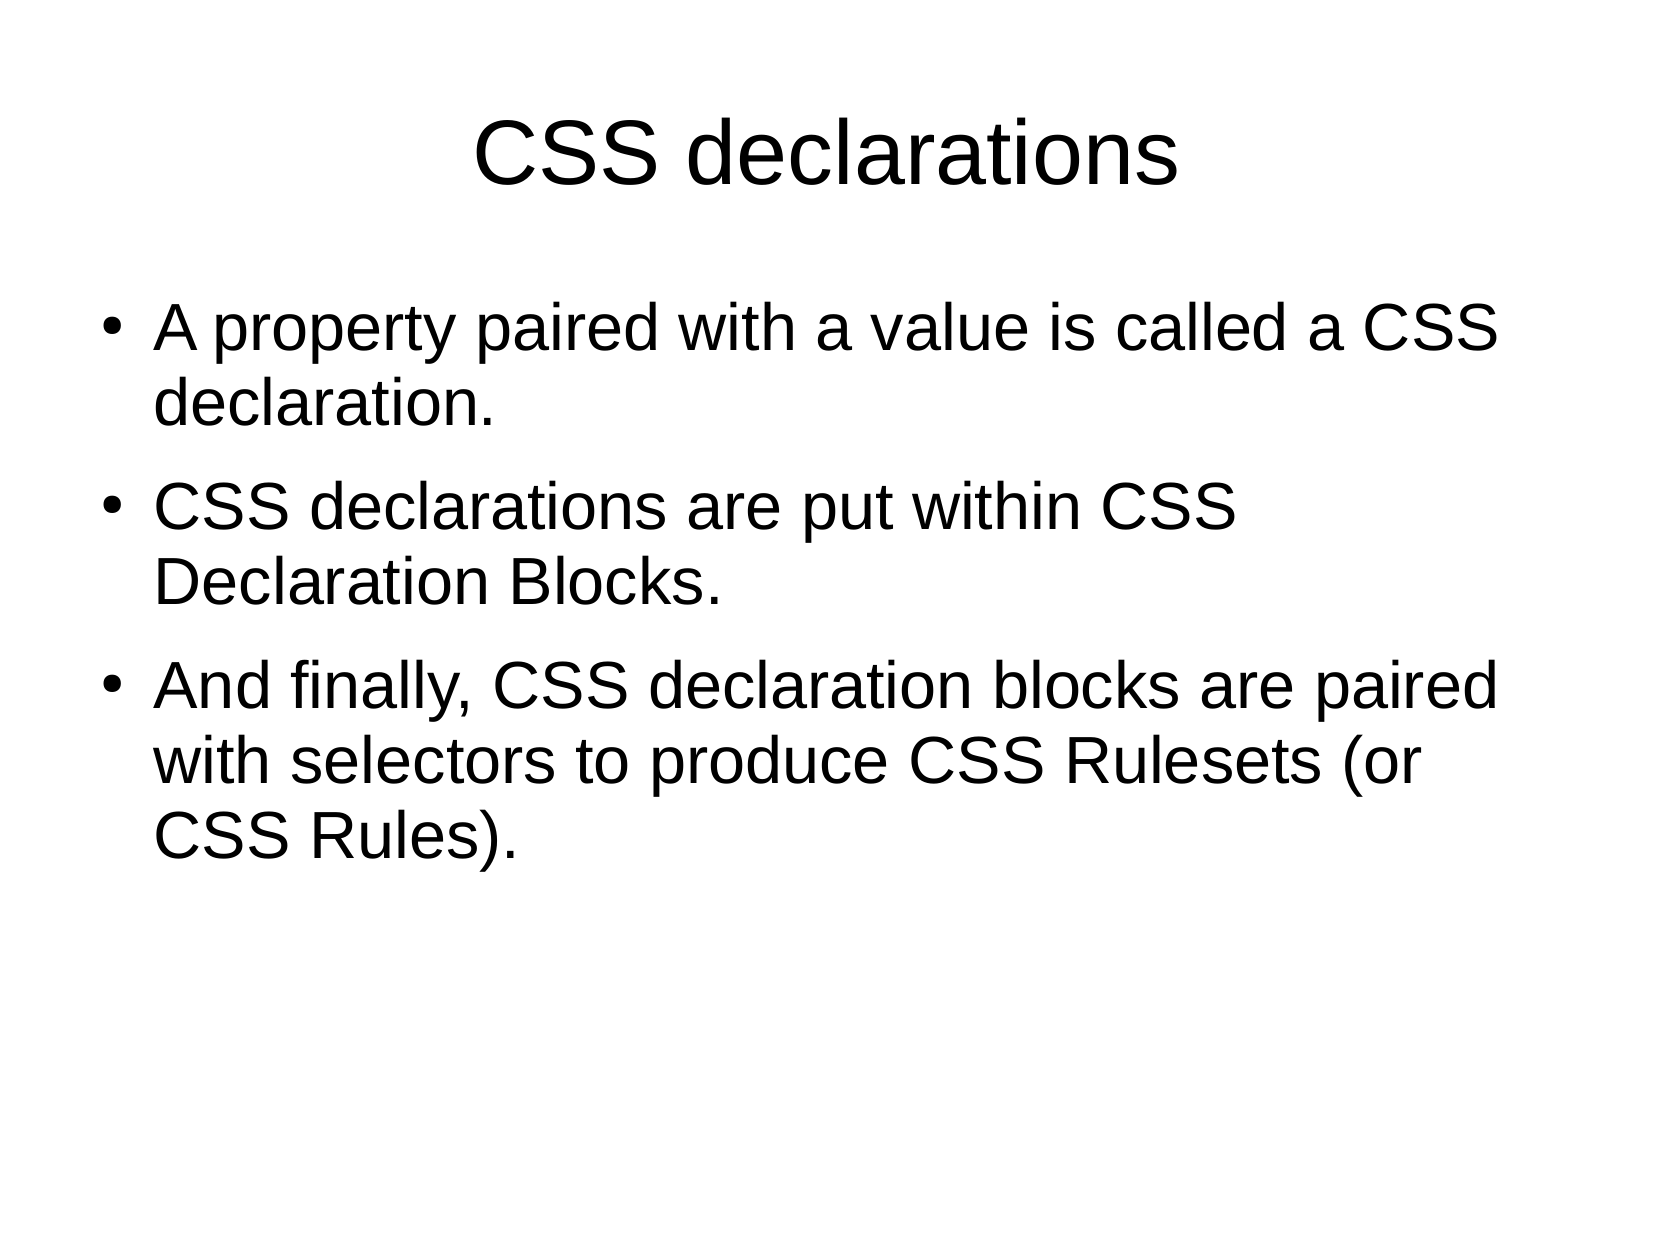

# CSS declarations
A property paired with a value is called a CSS declaration.
CSS declarations are put within CSS Declaration Blocks.
And finally, CSS declaration blocks are paired with selectors to produce CSS Rulesets (or CSS Rules).